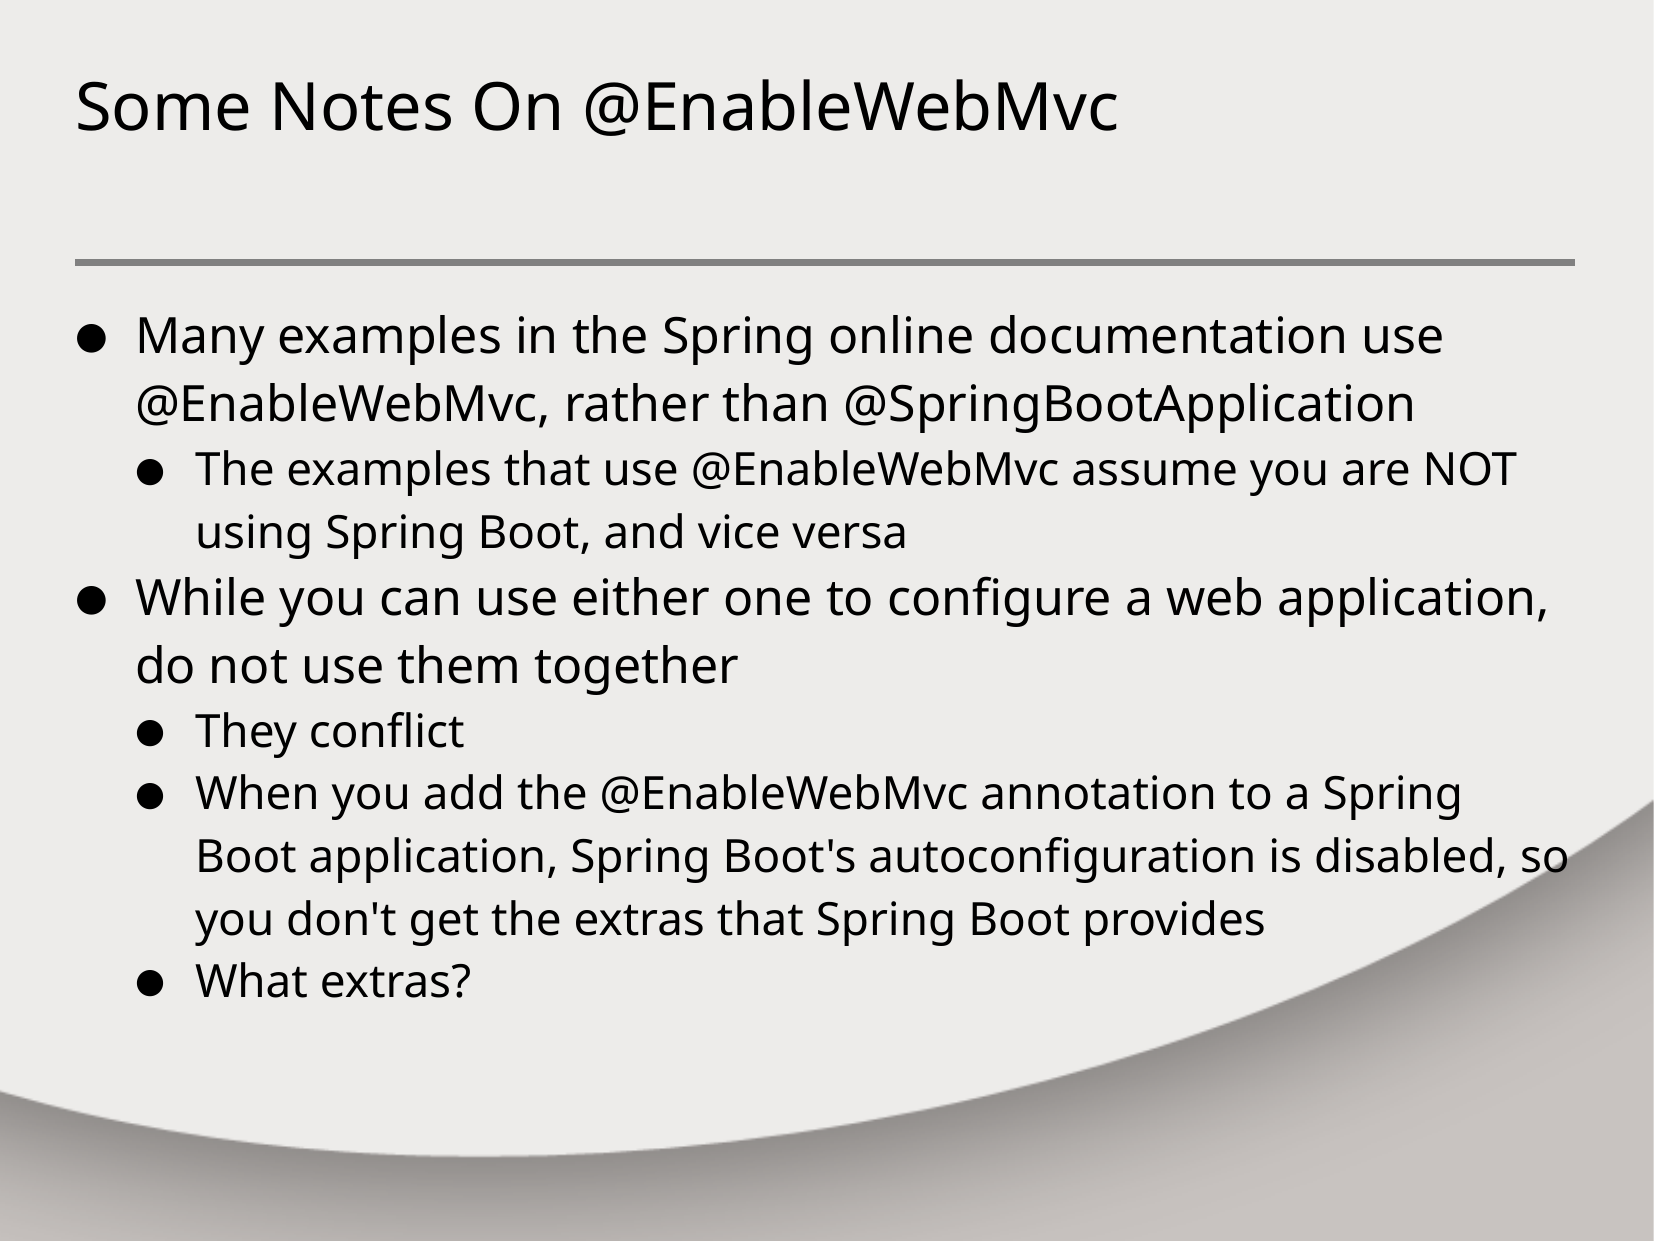

# Some Notes On @EnableWebMvc
Many examples in the Spring online documentation use
@EnableWebMvc, rather than @SpringBootApplication
The examples that use @EnableWebMvc assume you are NOT using Spring Boot, and vice versa
While you can use either one to configure a web application, do not use them together
They conflict
When you add the @EnableWebMvc annotation to a Spring Boot application, Spring Boot's autoconfiguration is disabled, so you don't get the extras that Spring Boot provides
What extras?